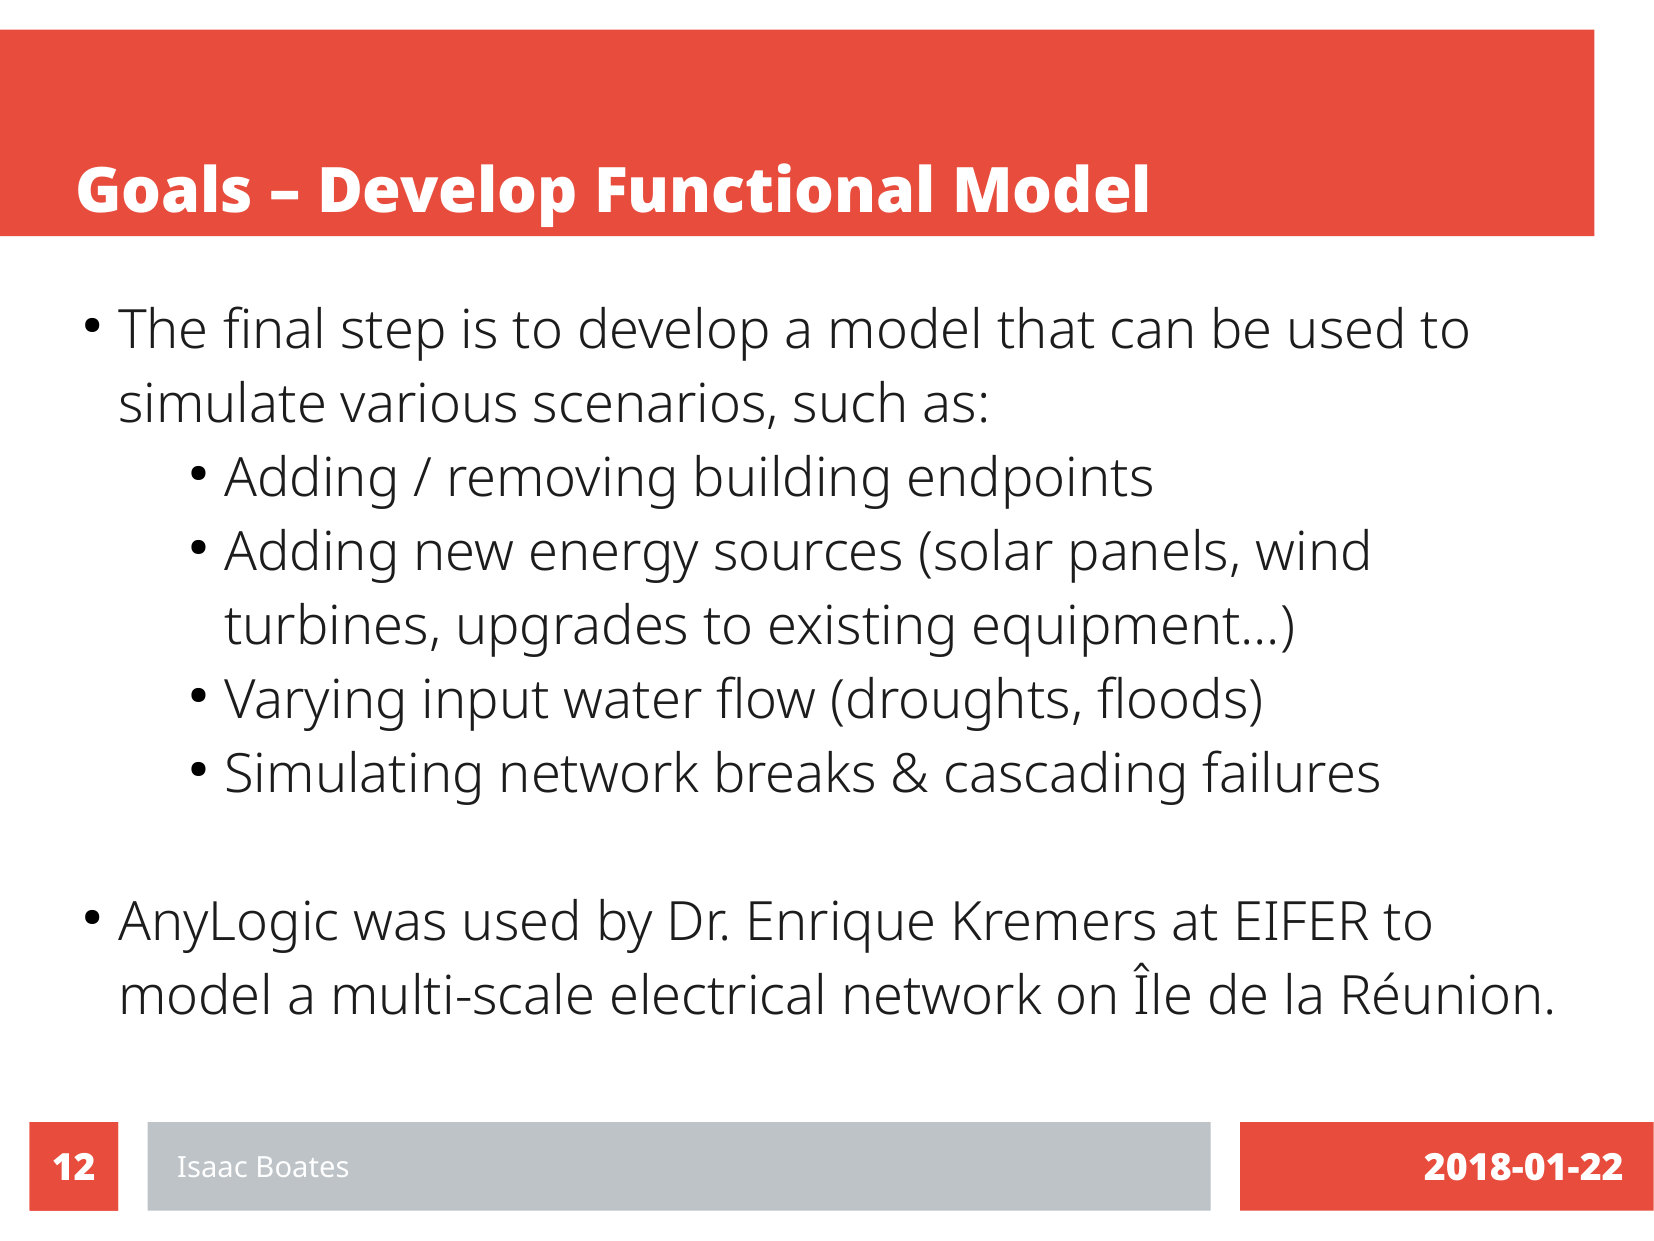

# Goals – Develop Functional Model
The final step is to develop a model that can be used to simulate various scenarios, such as:
Adding / removing building endpoints
Adding new energy sources (solar panels, wind turbines, upgrades to existing equipment...)
Varying input water flow (droughts, floods)
Simulating network breaks & cascading failures
AnyLogic was used by Dr. Enrique Kremers at EIFER to model a multi-scale electrical network on Île de la Réunion.
12